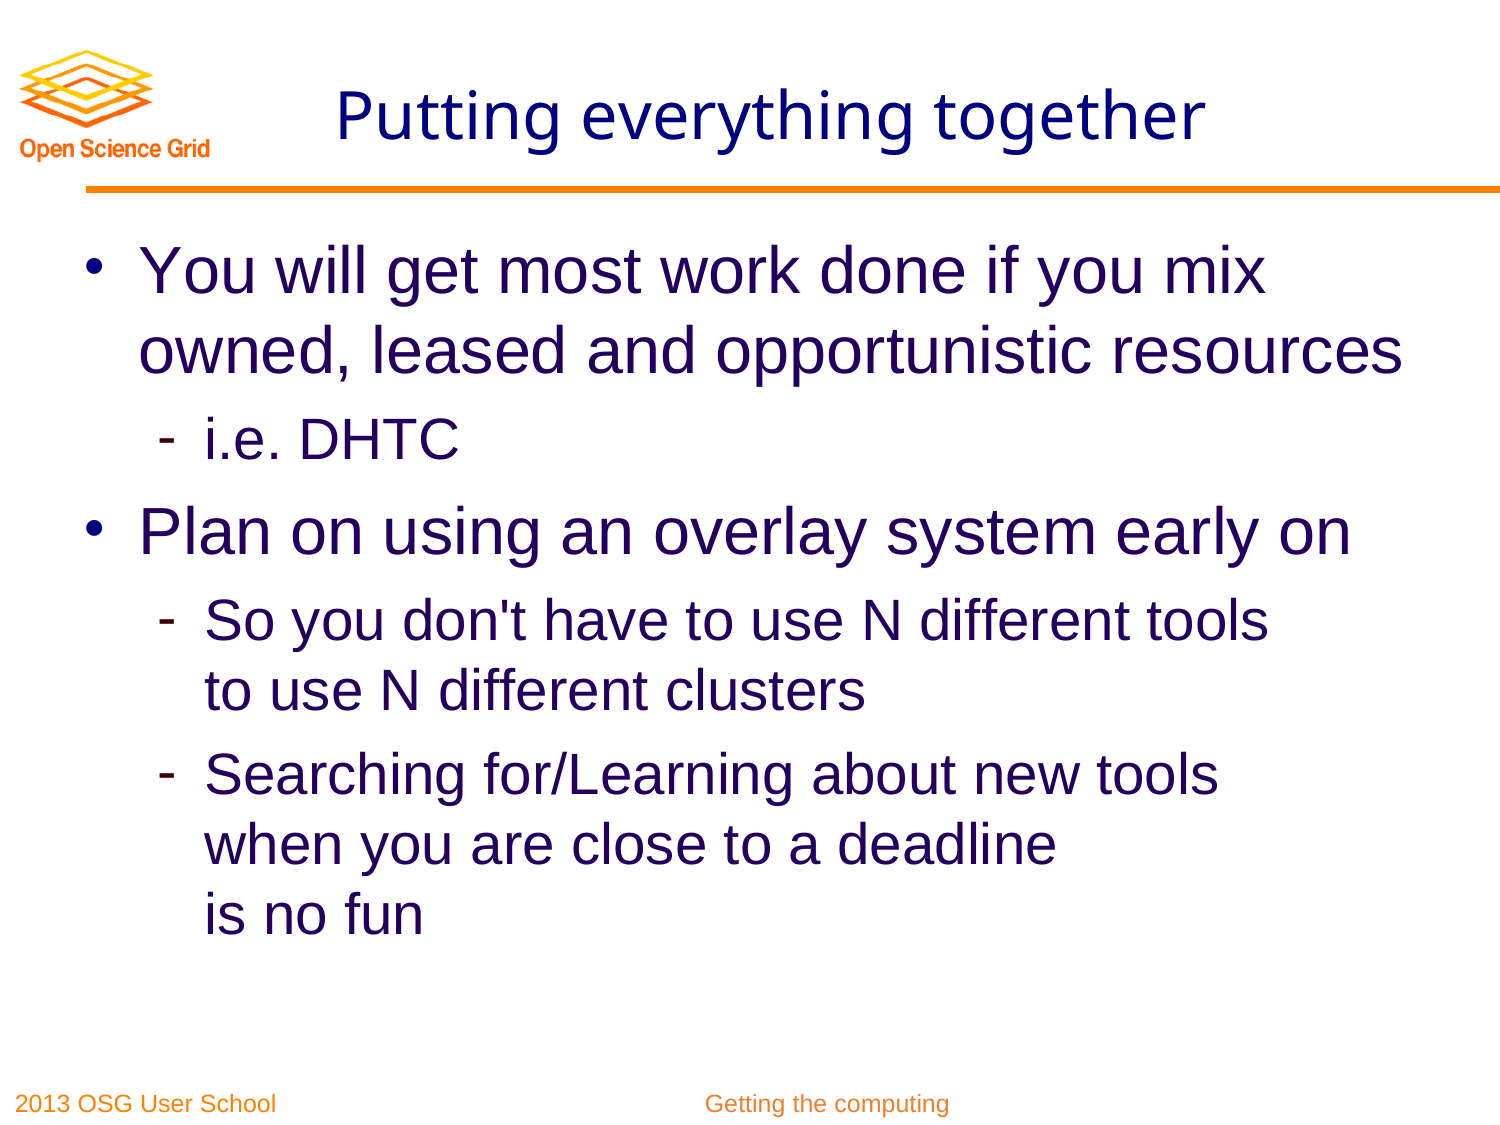

# Putting everything together
You will get most work done if you mix owned, leased and opportunistic resources
i.e. DHTC
Plan on using an overlay system early on
So you don't have to use N different tools
to use N different clusters
Searching for/Learning about new tools
when you are close to a deadline
is no fun